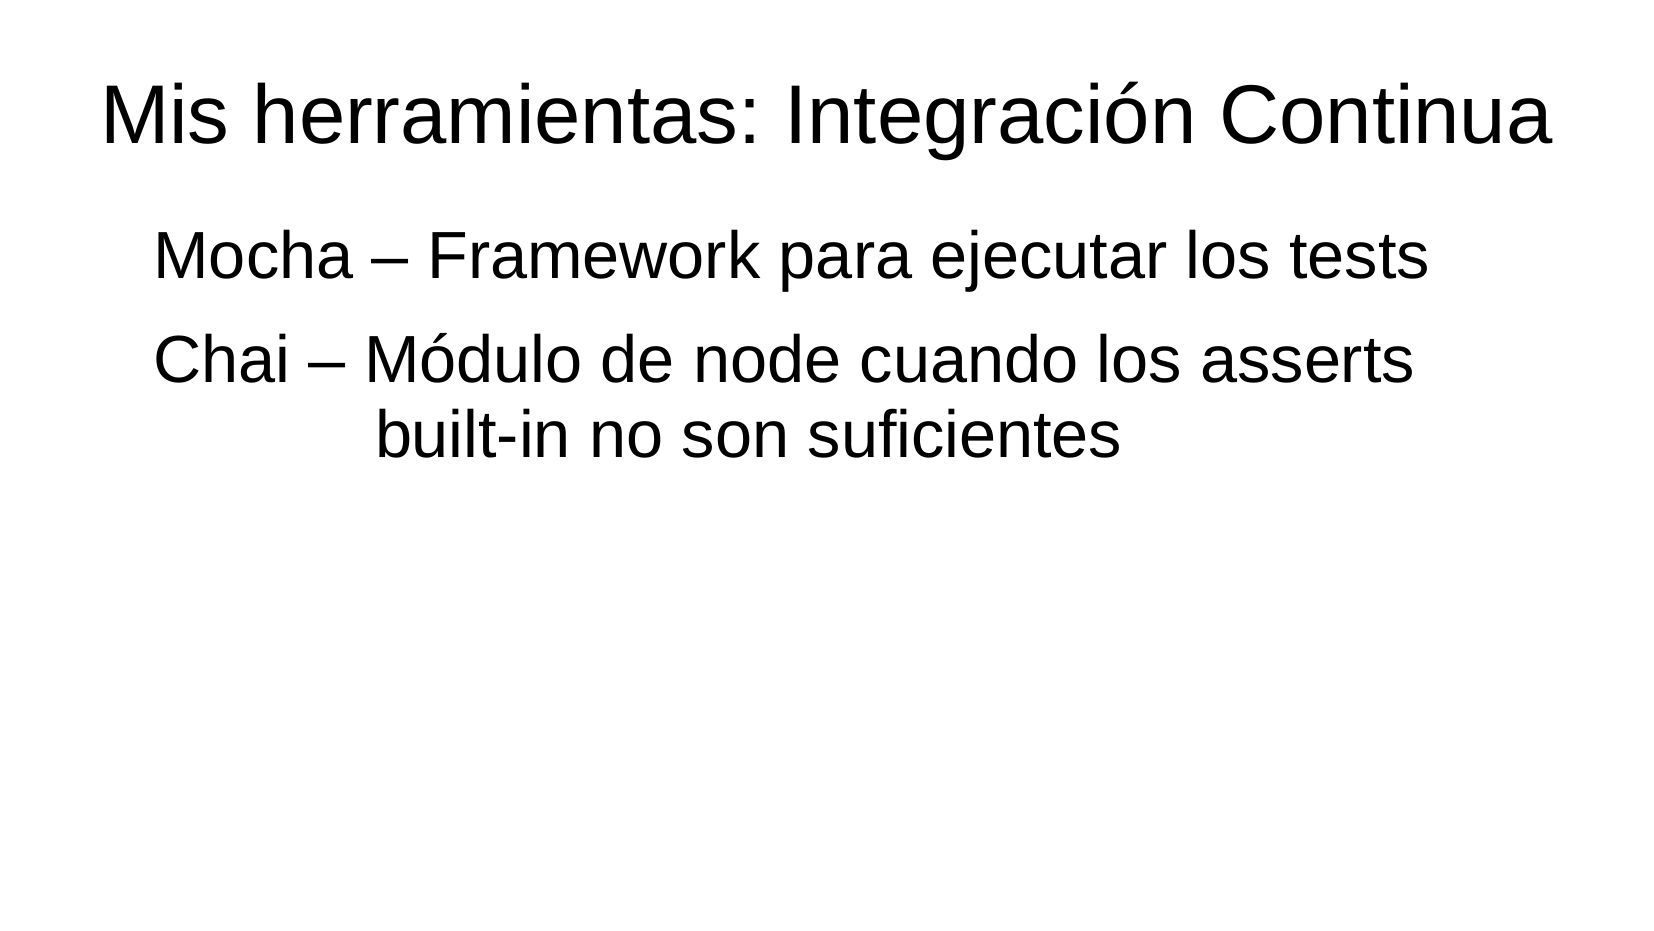

# Mis herramientas: Integración Continua
Mocha – Framework para ejecutar los tests
Chai – Módulo de node cuando los asserts 					built-in no son suficientes